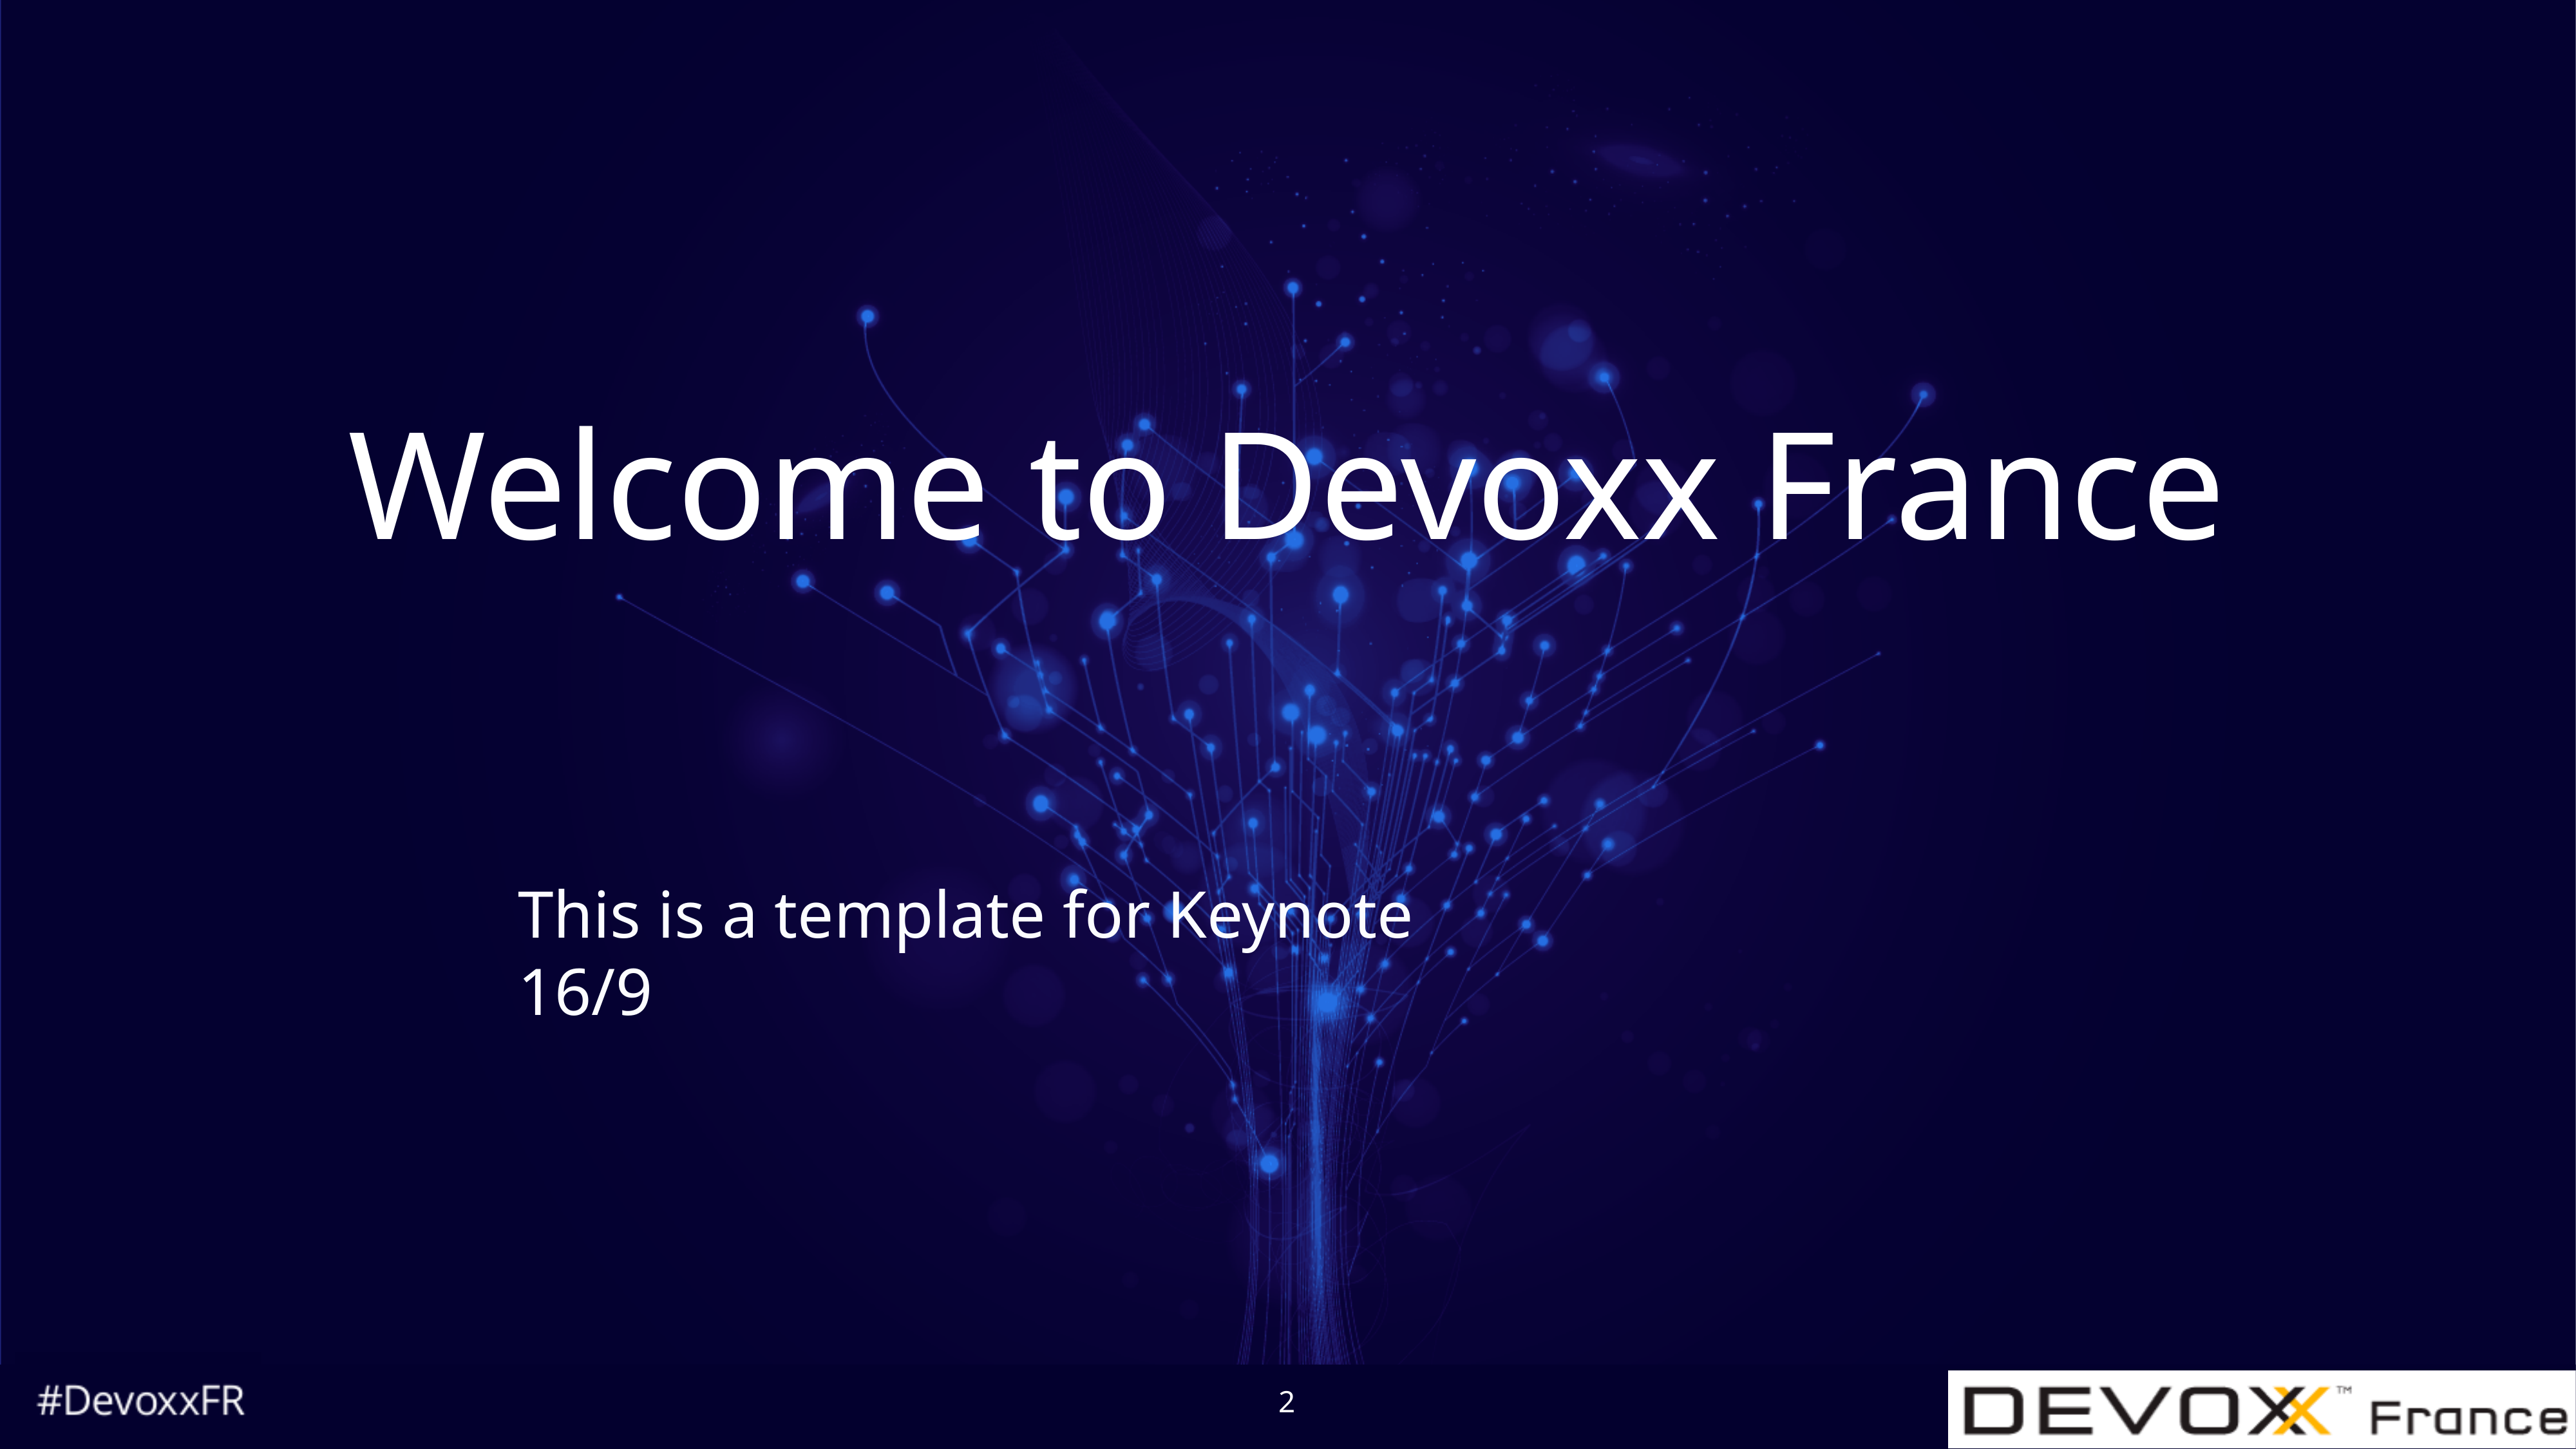

Welcome to Devoxx France
# This is a template for Keynote
16/9